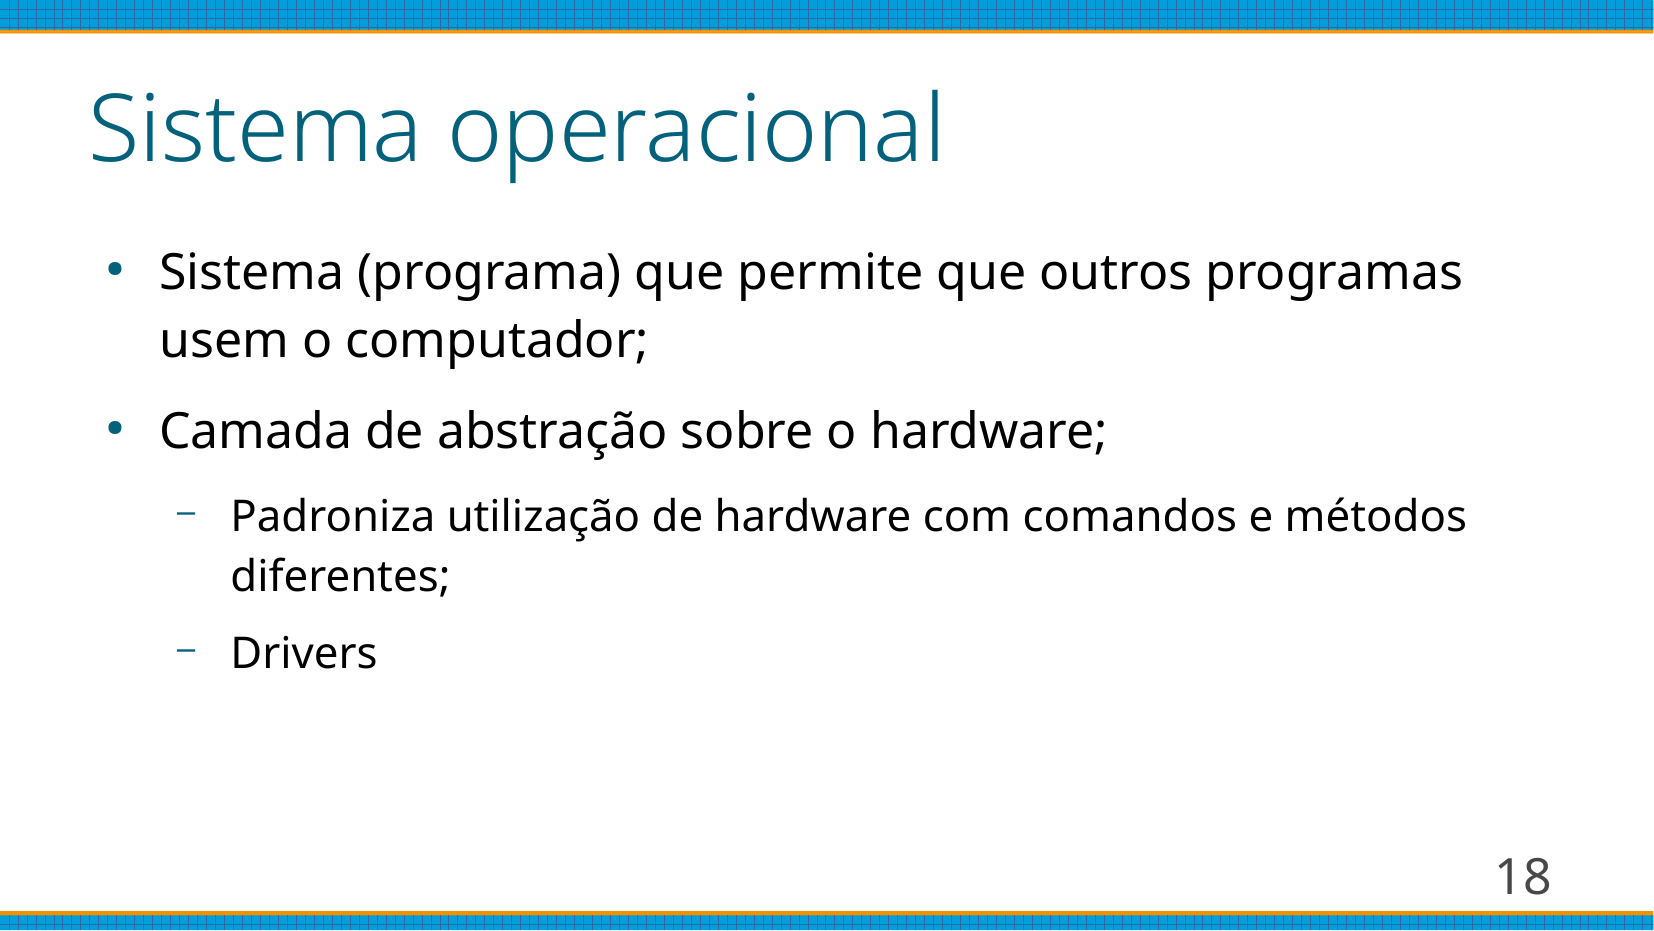

# Sistema operacional
Sistema (programa) que permite que outros programas usem o computador;
Camada de abstração sobre o hardware;
Padroniza utilização de hardware com comandos e métodos diferentes;
Drivers
18